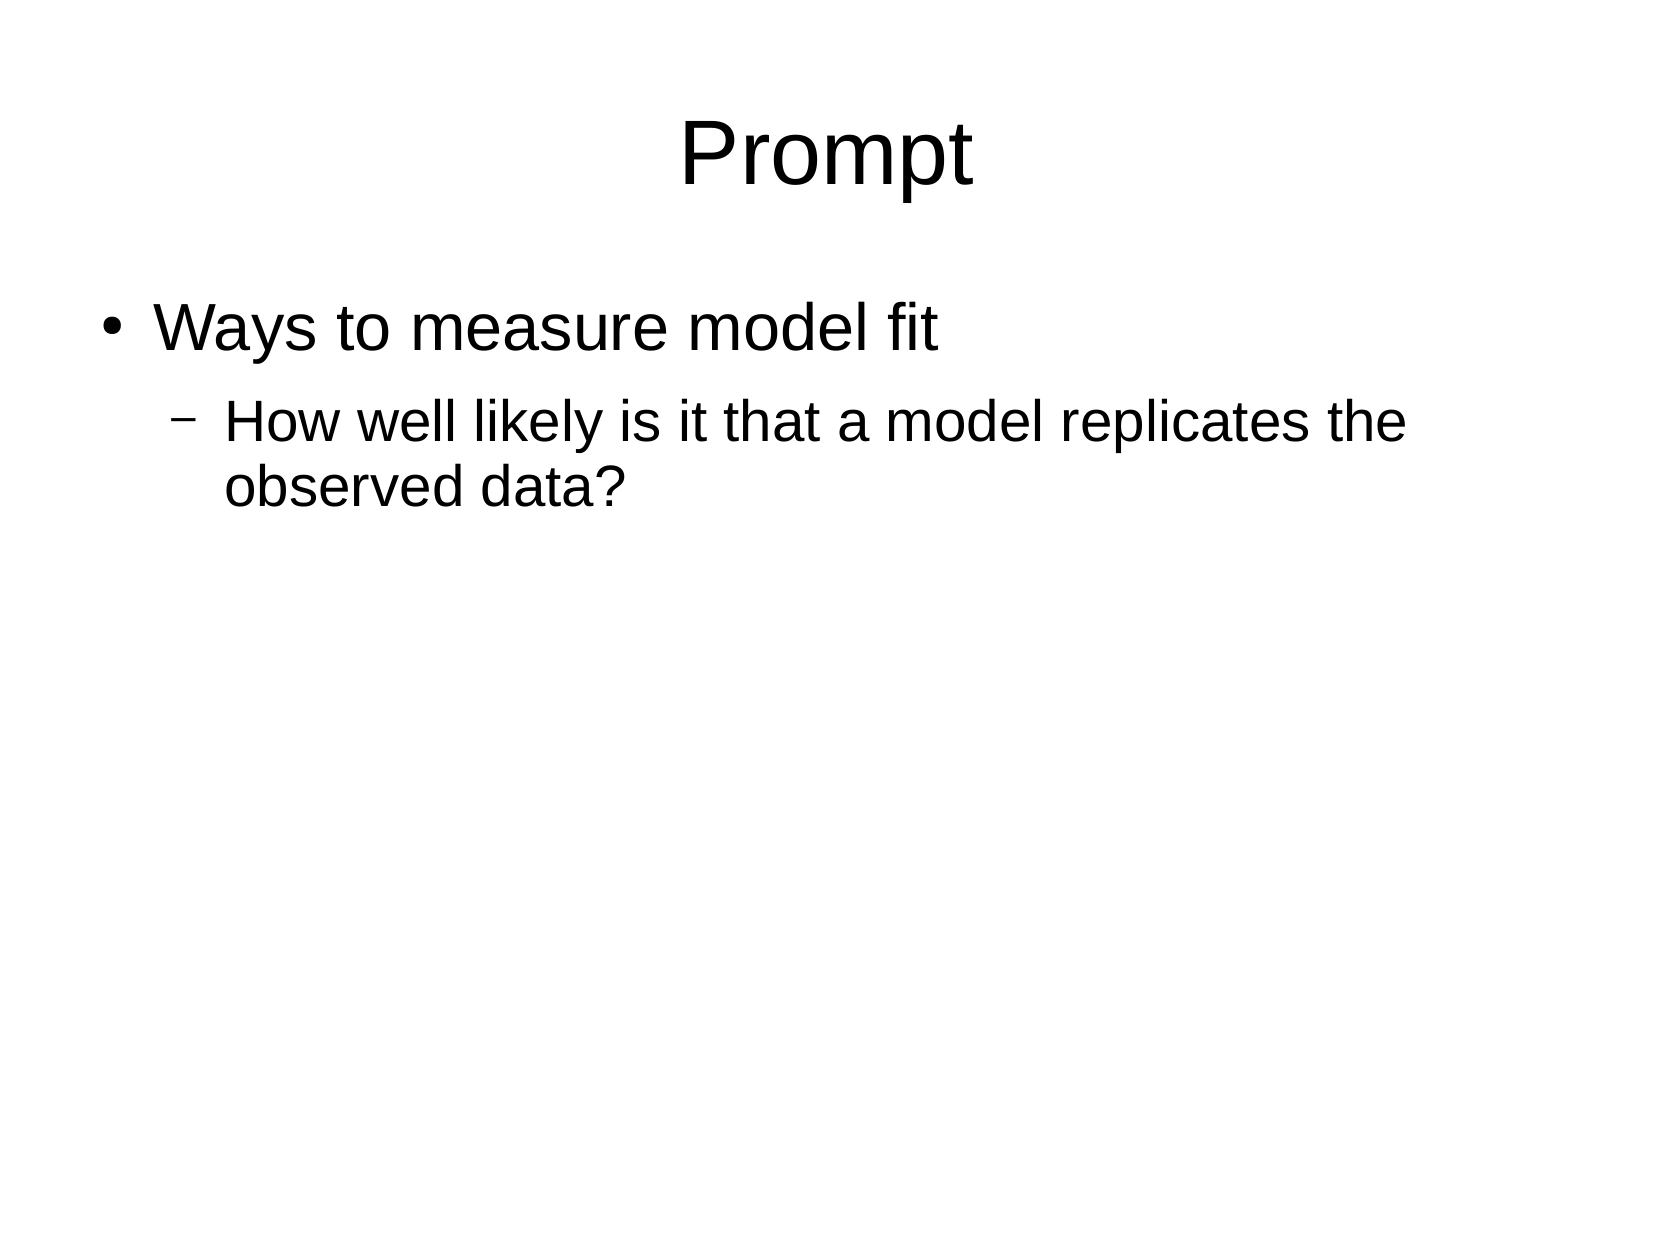

# Prompt
Ways to measure model fit
How well likely is it that a model replicates the observed data?